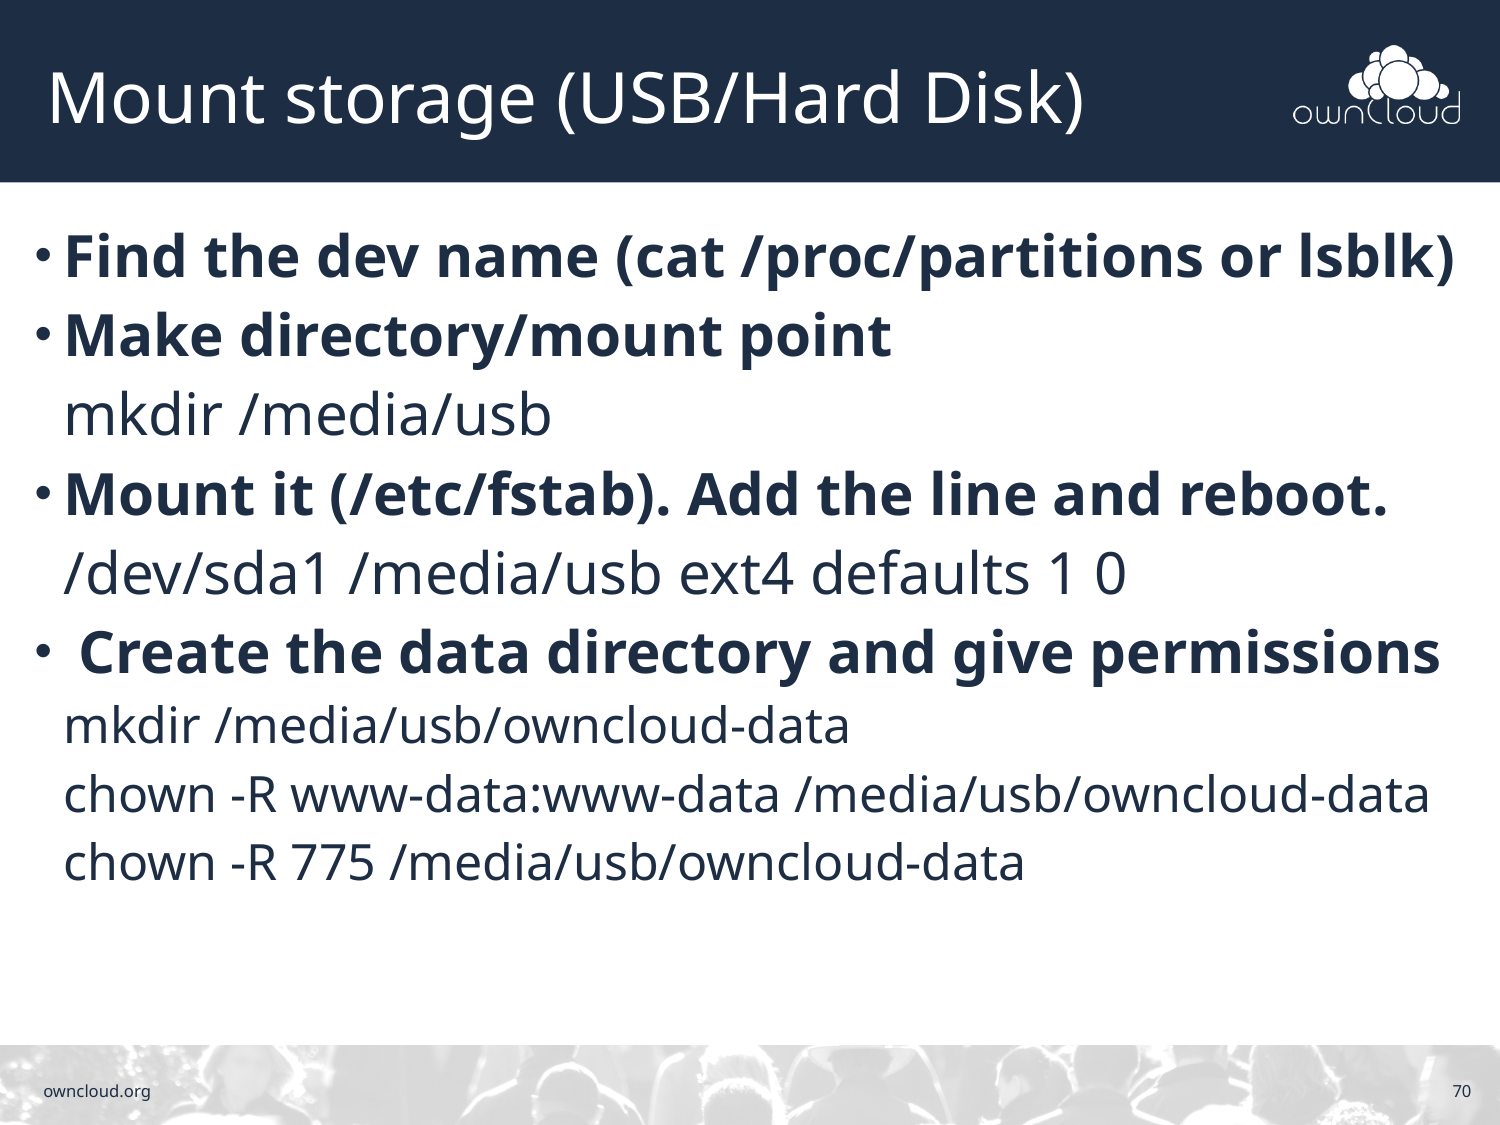

# Mount storage (USB/Hard Disk)
Find the dev name (cat /proc/partitions or lsblk)
Make directory/mount point
mkdir /media/usb
Mount it (/etc/fstab). Add the line and reboot.
/dev/sda1 /media/usb ext4 defaults 1 0
 Create the data directory and give permissions
mkdir /media/usb/owncloud-data
chown -R www-data:www-data /media/usb/owncloud-data
chown -R 775 /media/usb/owncloud-data